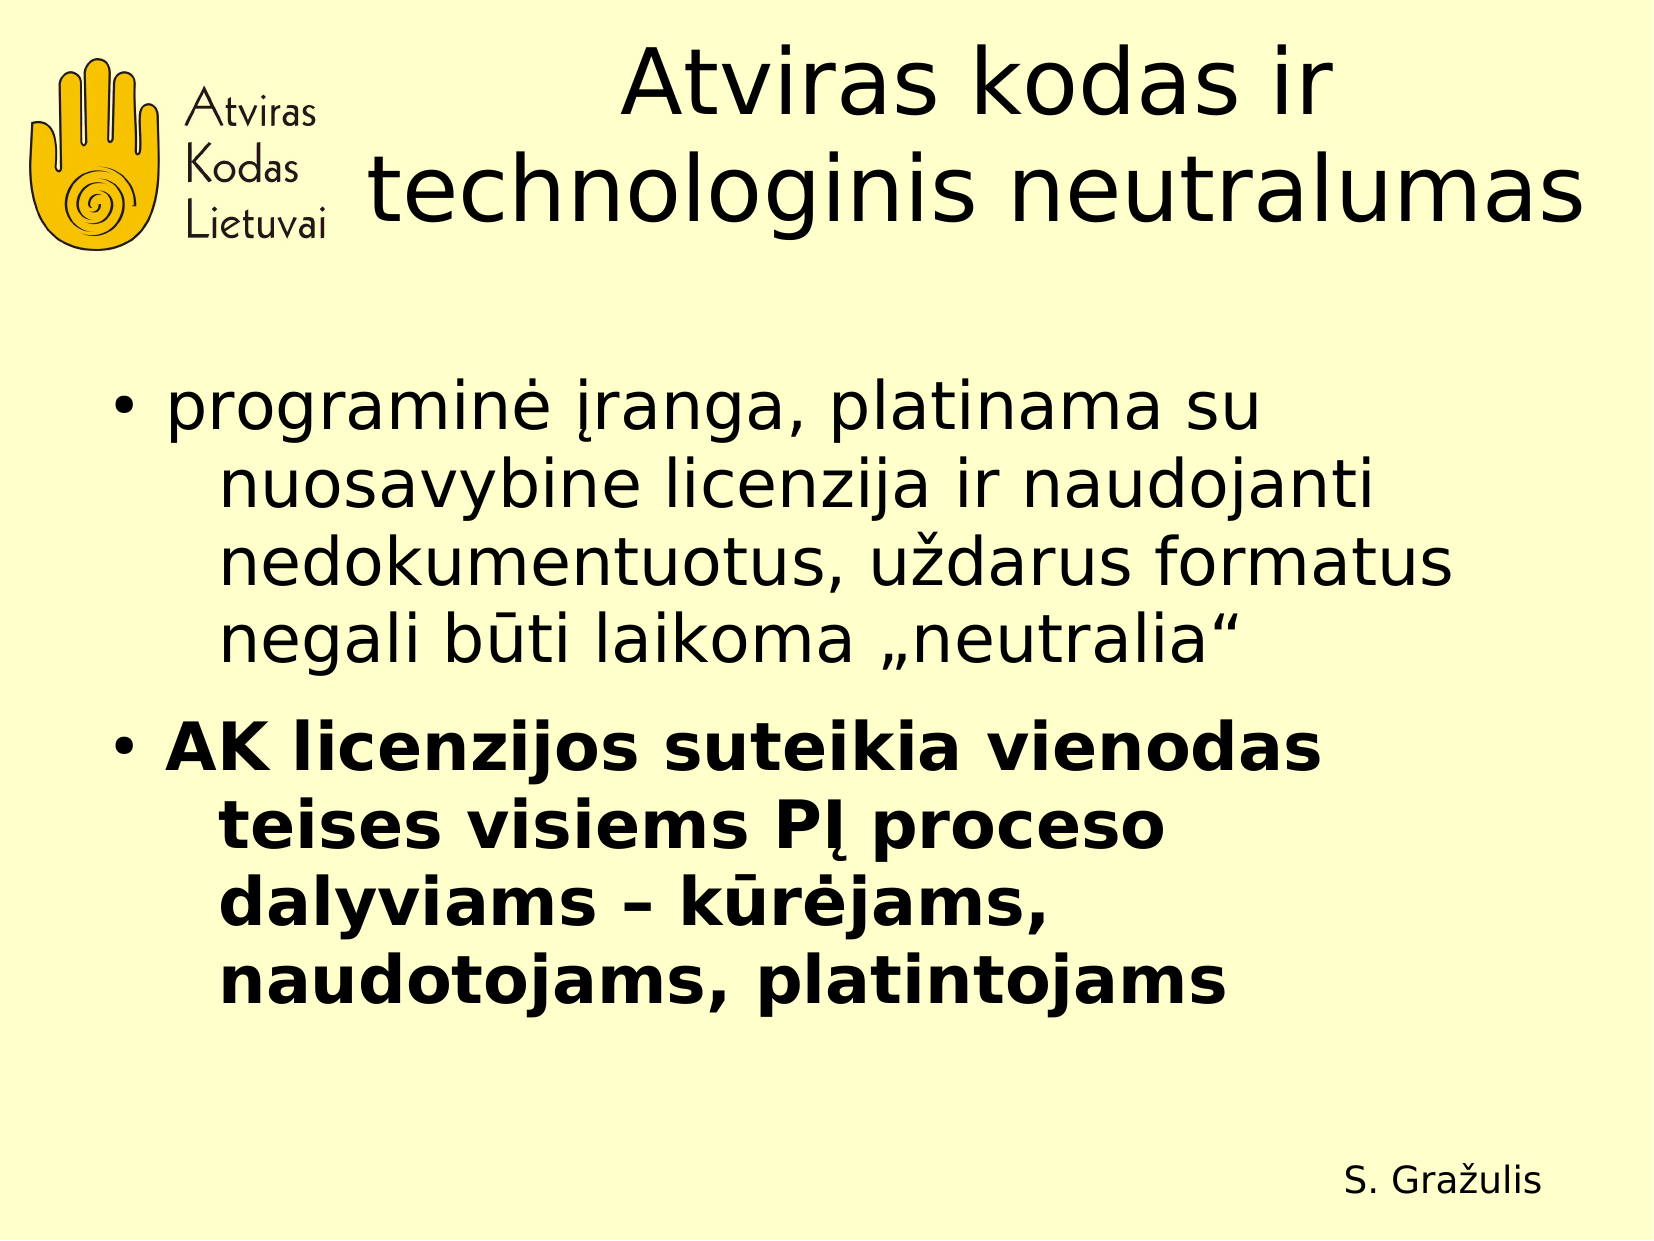

# Atviras kodas ir technologinis neutralumas
programinė įranga, platinama su nuosavybine licenzija ir naudojanti nedokumentuotus, uždarus formatus negali būti laikoma „neutralia“
AK licenzijos suteikia vienodas teises visiems PĮ proceso dalyviams – kūrėjams, naudotojams, platintojams